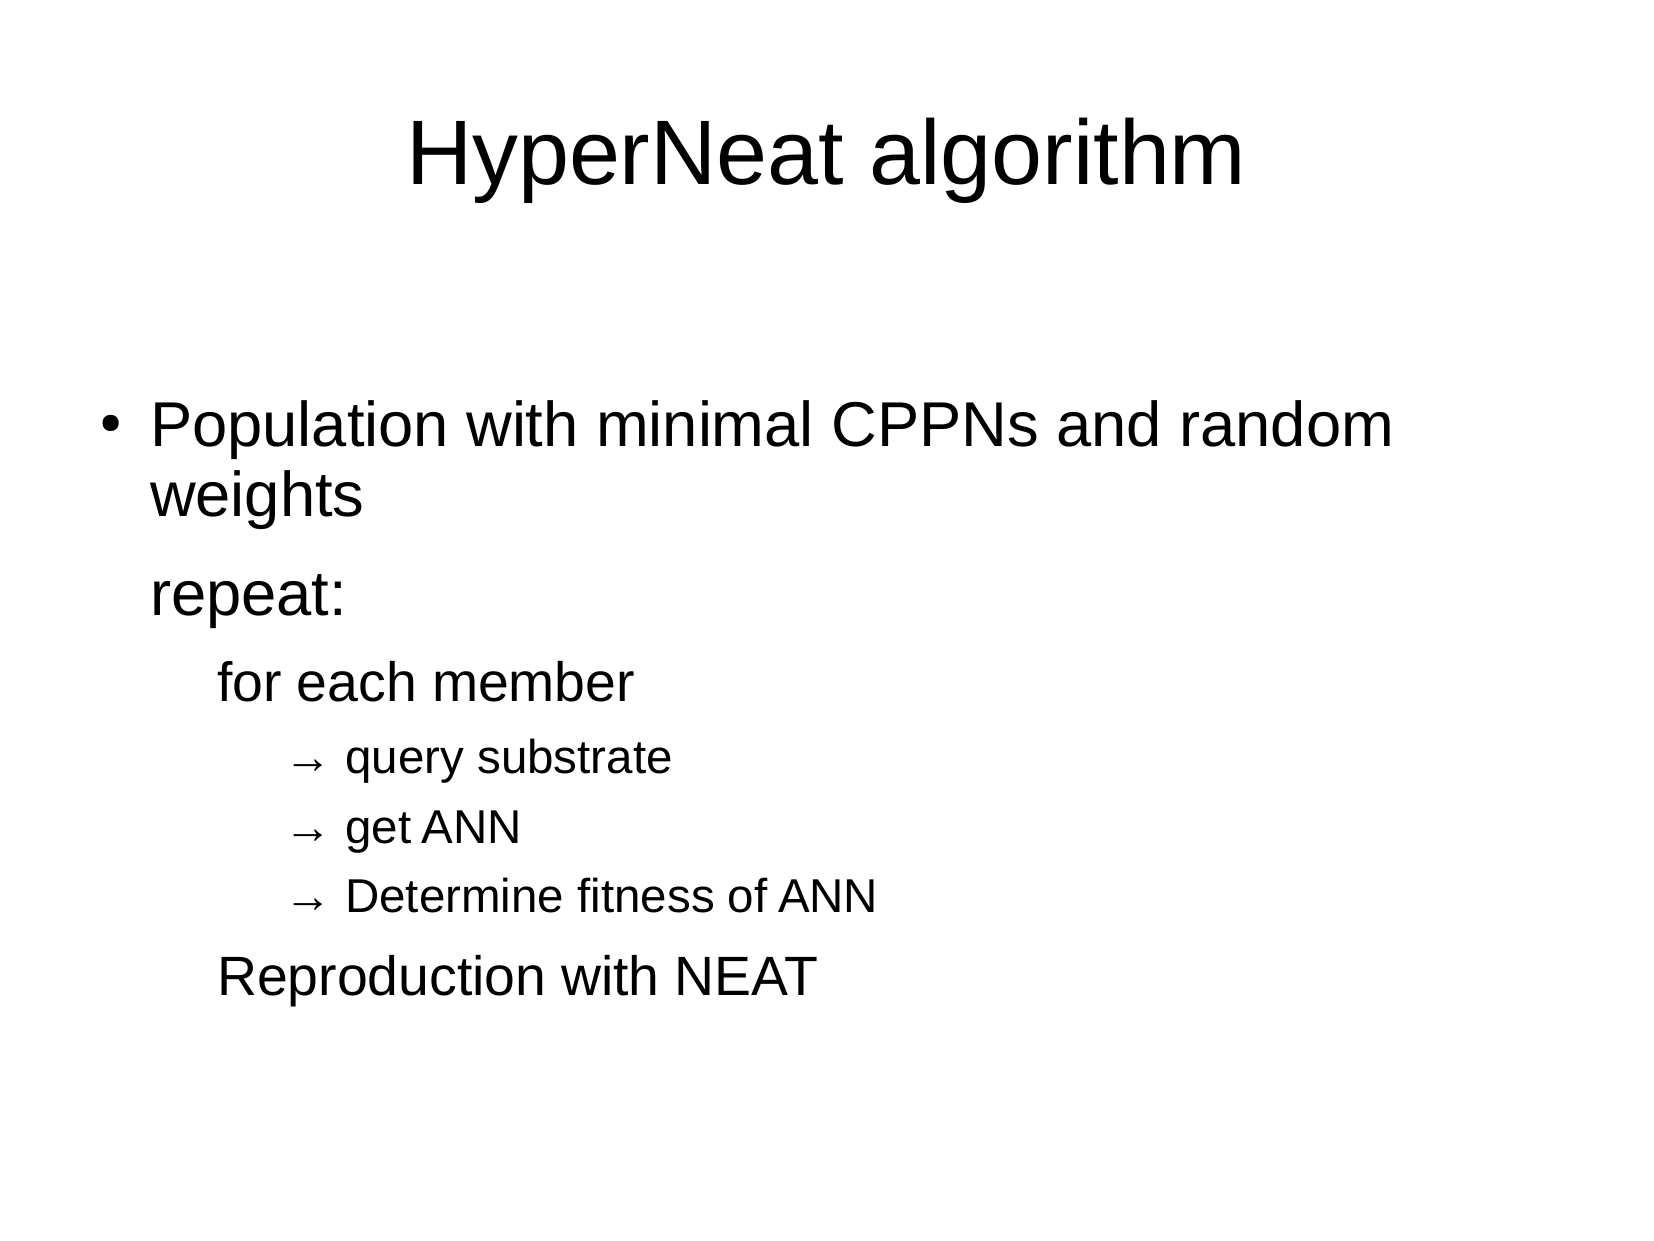

# HyperNeat algorithm
Population with minimal CPPNs and random weights
repeat:
for each member
→ query substrate
→ get ANN
→ Determine fitness of ANN
Reproduction with NEAT